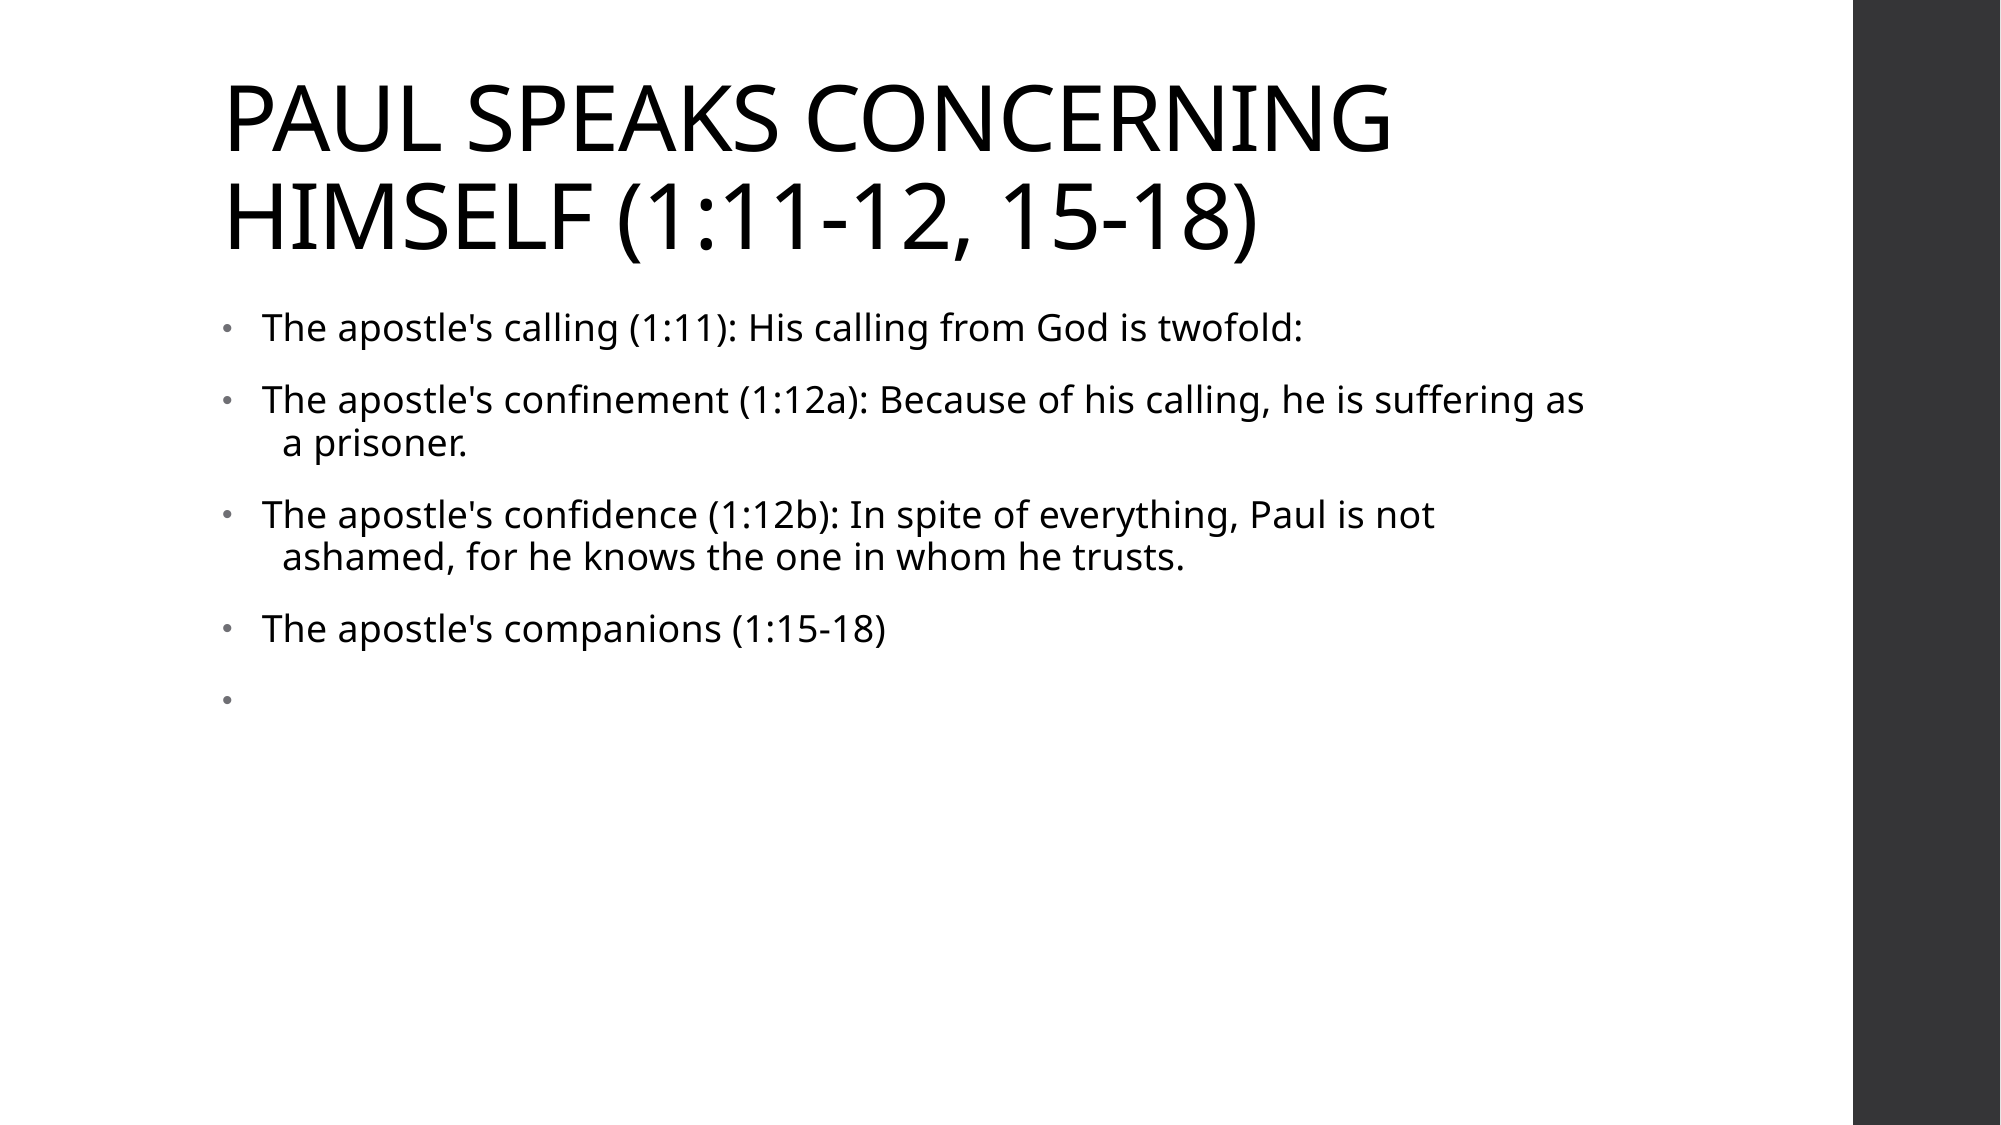

# PAUL SPEAKS CONCERNING HIMSELF (1:11-12, 15-18)
 The apostle's calling (1:11): His calling from God is twofold:
 The apostle's confinement (1:12a): Because of his calling, he is suffering as a prisoner.
 The apostle's confidence (1:12b): In spite of everything, Paul is not ashamed, for he knows the one in whom he trusts.
 The apostle's companions (1:15-18)